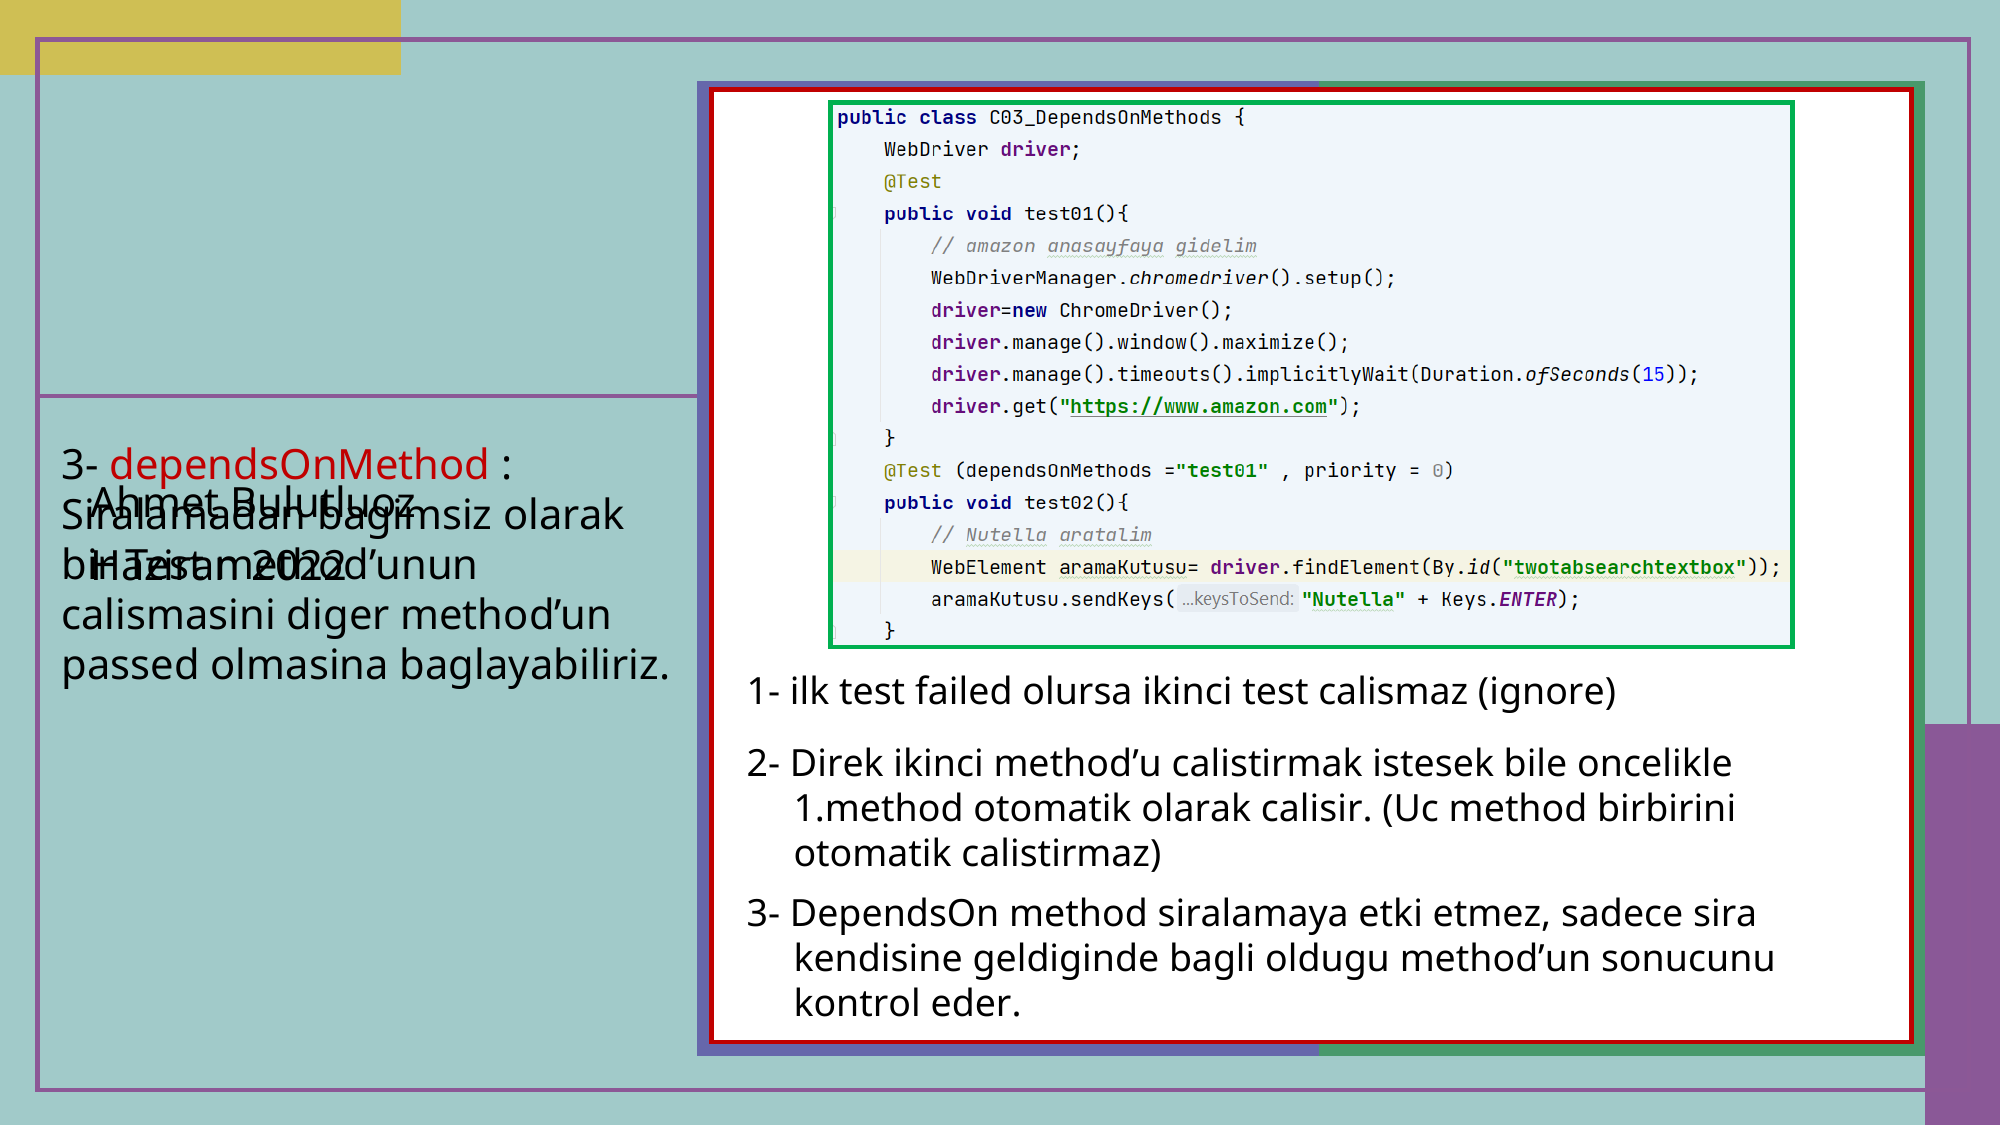

# TestNg Avantajlari
3- dependsOnMethod : Siralamadan bagimsiz olarak bir Test method’unun calismasini diger method’un passed olmasina baglayabiliriz.
Ahmet Bulutluoz Haziran 2022
1- ilk test failed olursa ikinci test calismaz (ignore)
2- Direk ikinci method’u calistirmak istesek bile oncelikle 1.method otomatik olarak calisir. (Uc method birbirini otomatik calistirmaz)
3- DependsOn method siralamaya etki etmez, sadece sira kendisine geldiginde bagli oldugu method’un sonucunu kontrol eder.